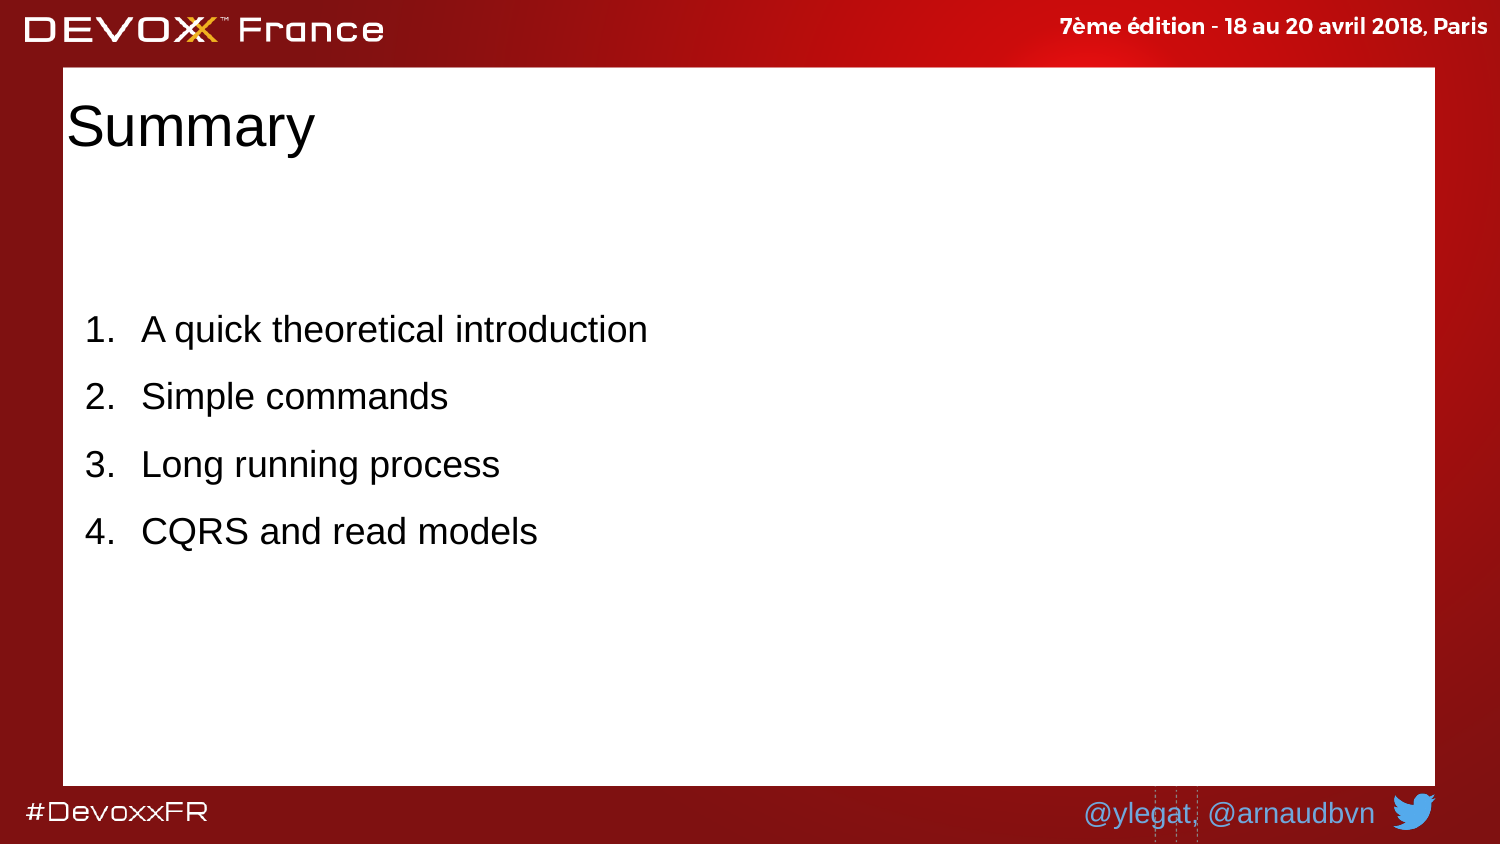

Summary
# A quick theoretical introduction
Simple commands
Long running process
CQRS and read models
@ylegat, @arnaudbvn